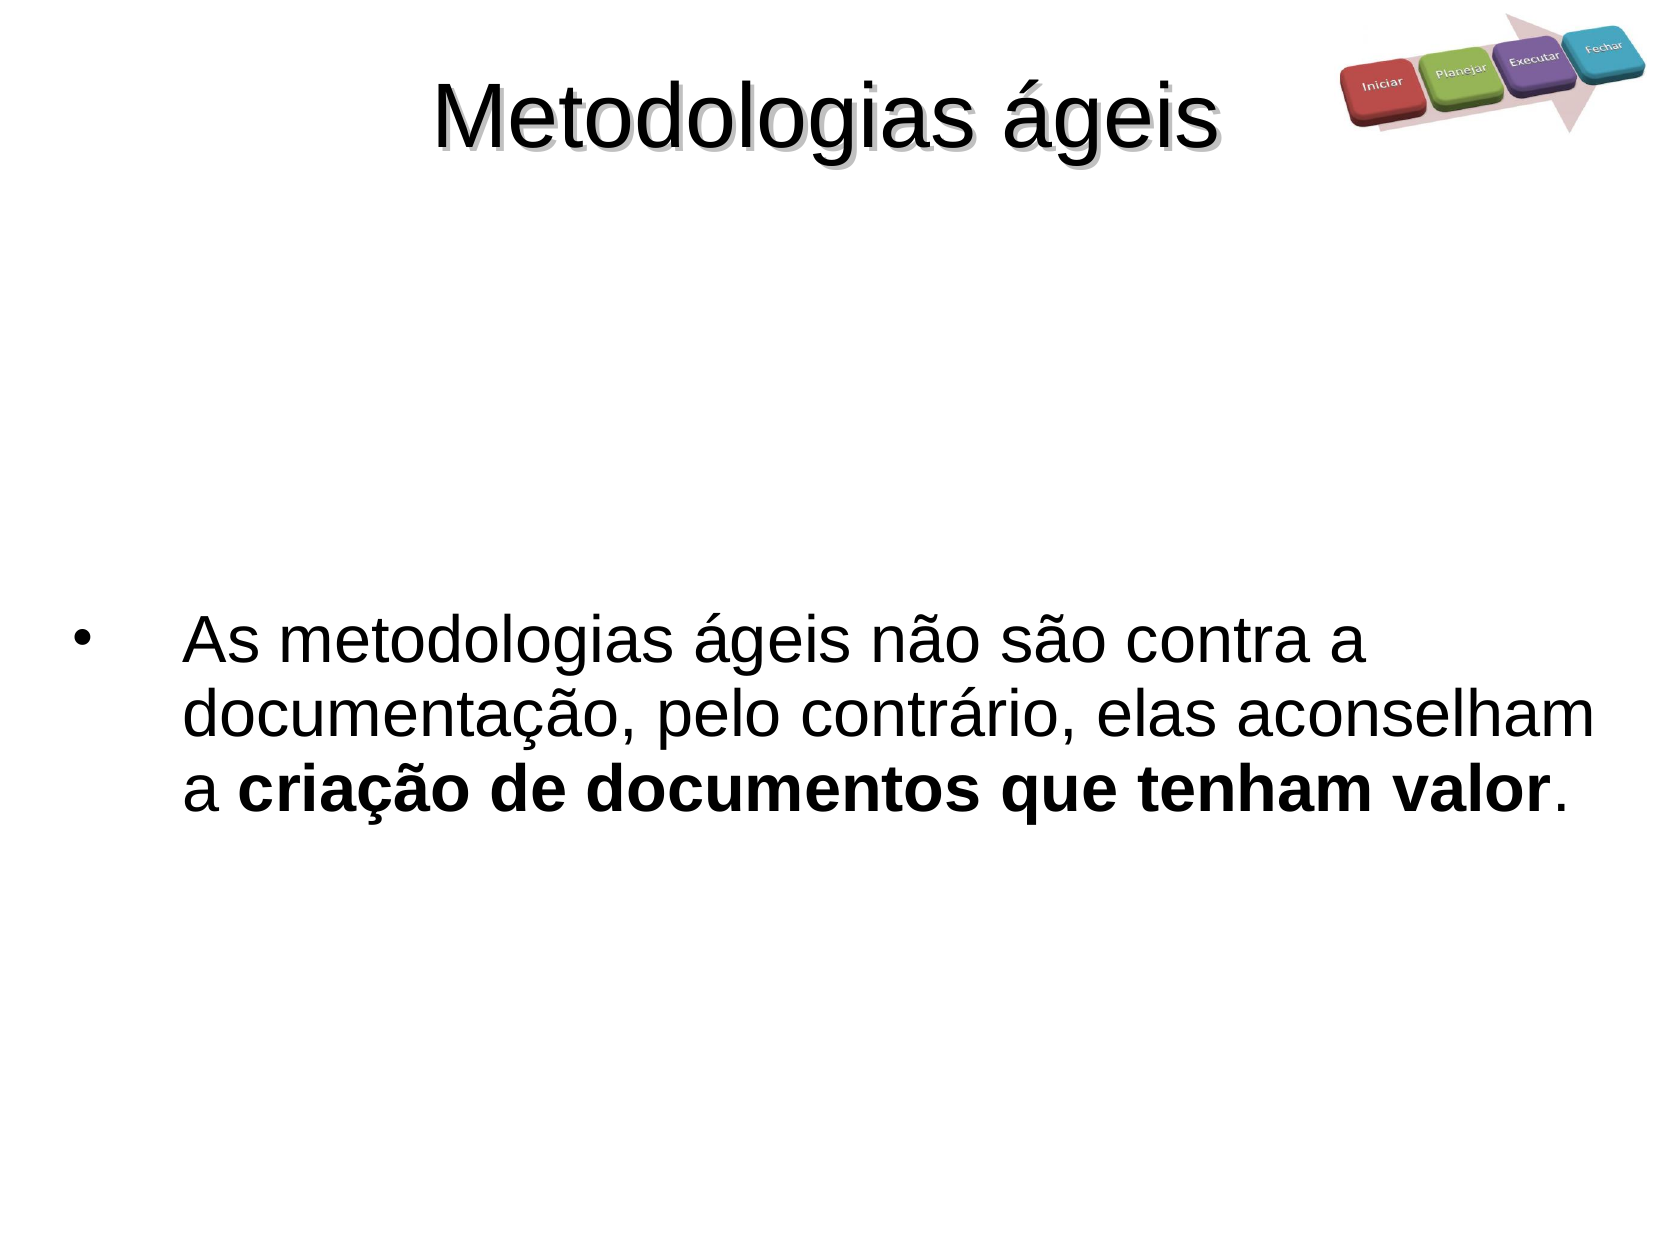

# Metodologias ágeis
As metodologias ágeis não são contra a documentação, pelo contrário, elas aconselham a criação de documentos que tenham valor.